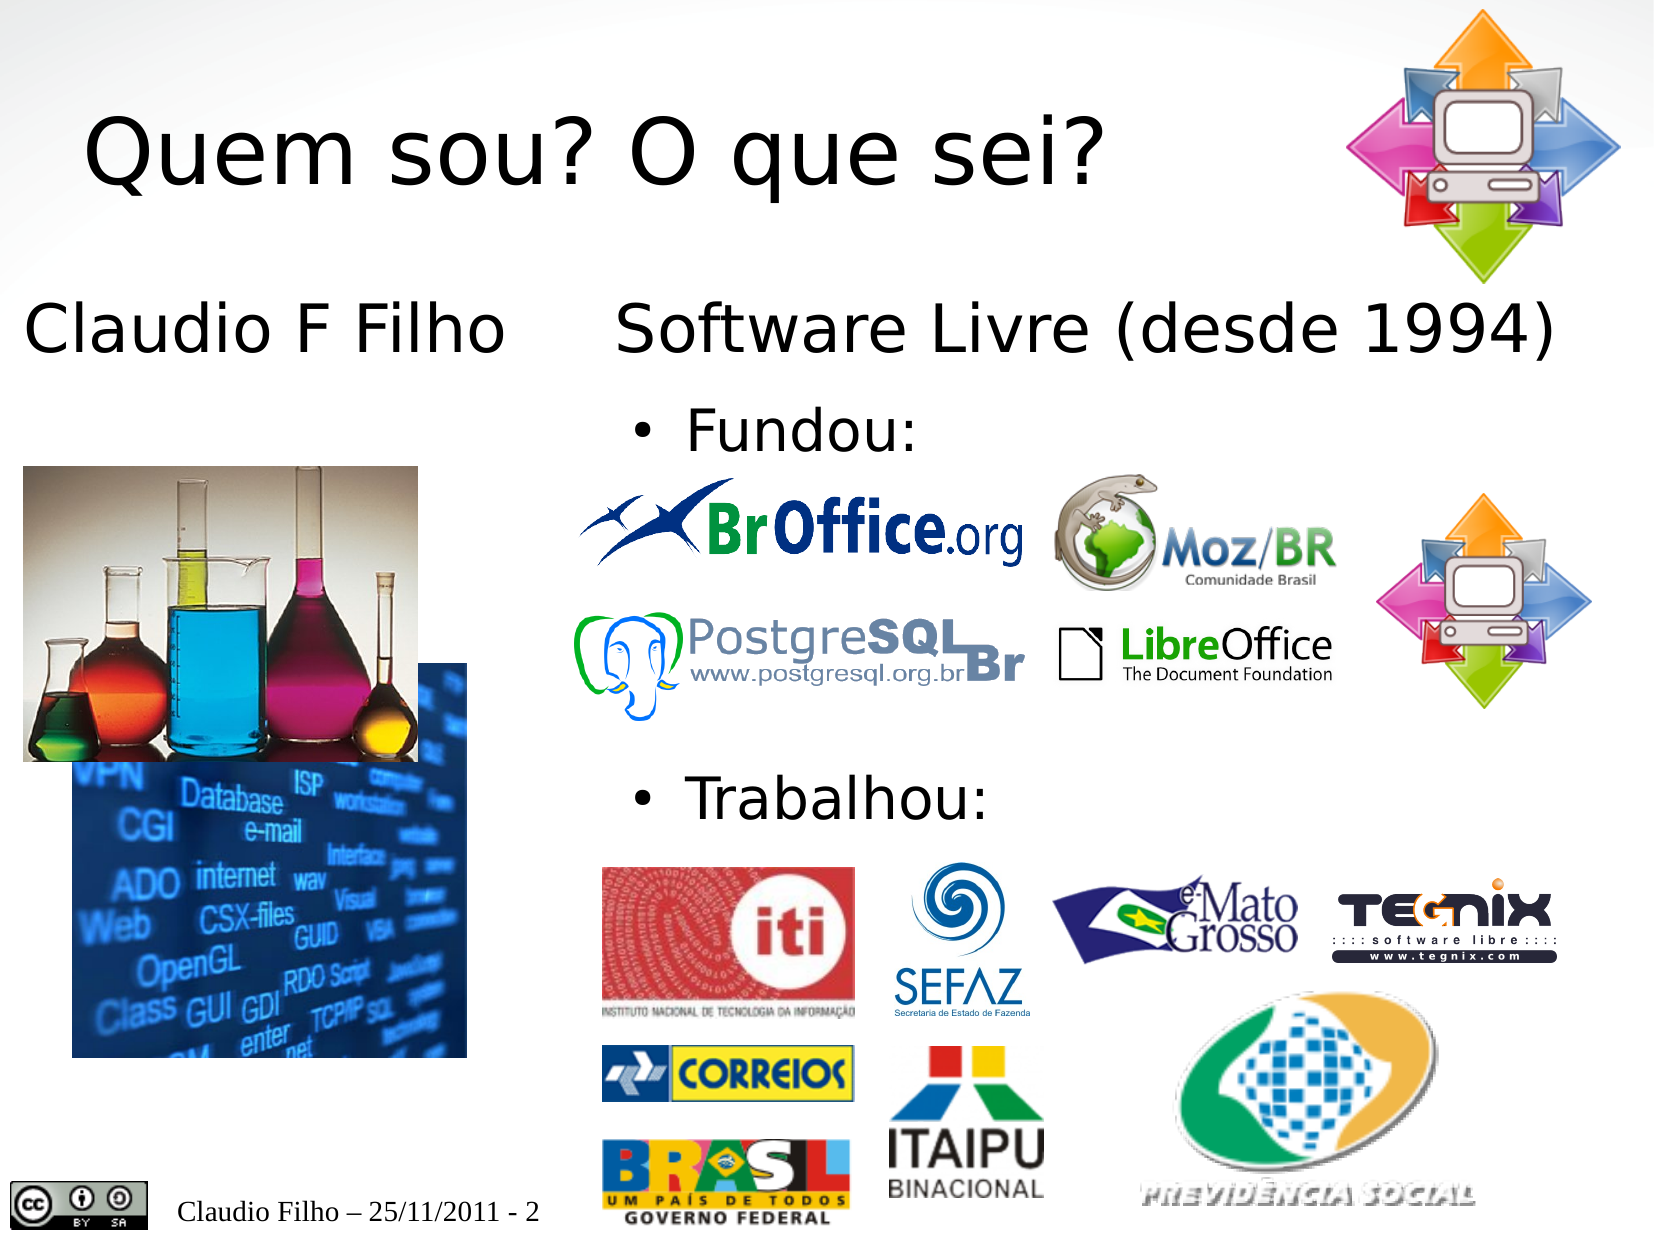

# Quem sou? O que sei?
Claudio F Filho
Software Livre (desde 1994)
Fundou:
Trabalhou: